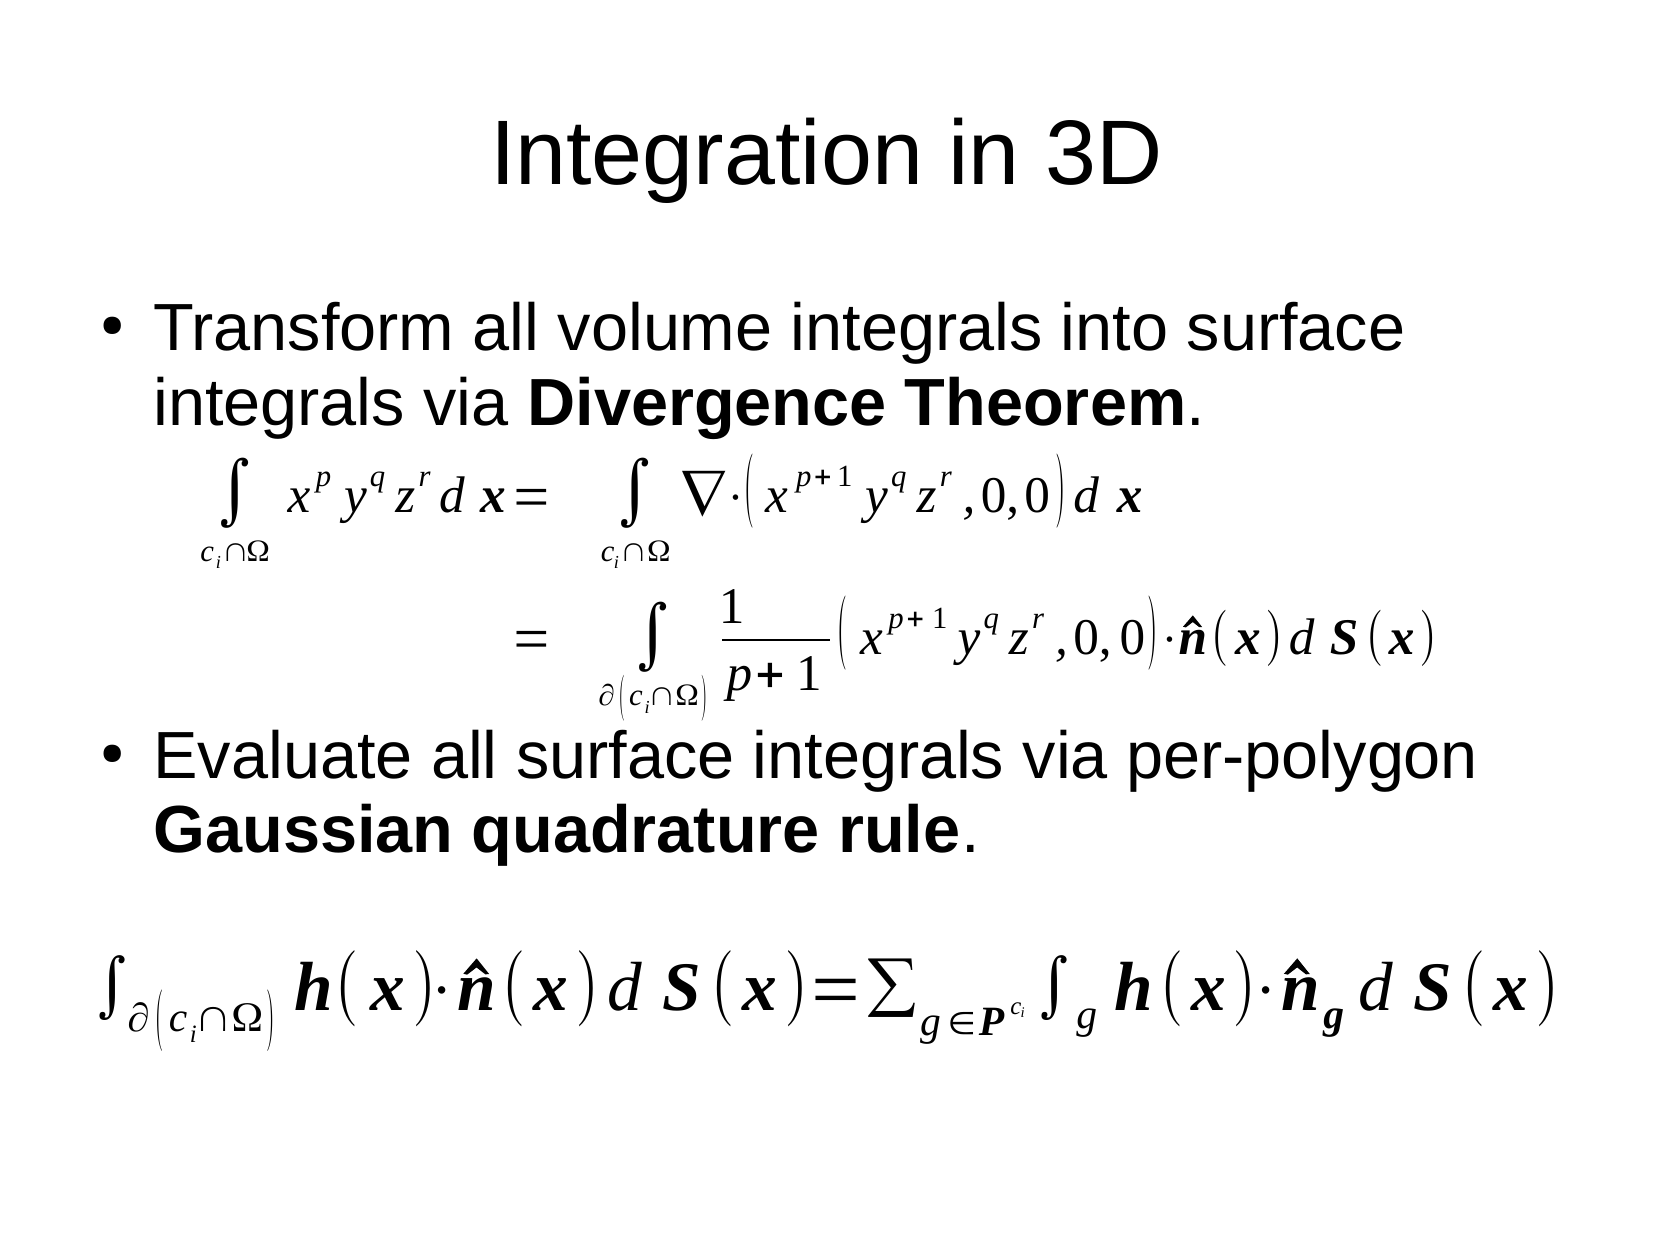

# Integration in 3D
Transform all volume integrals into surface integrals via Divergence Theorem.
Evaluate all surface integrals via per-polygon Gaussian quadrature rule.